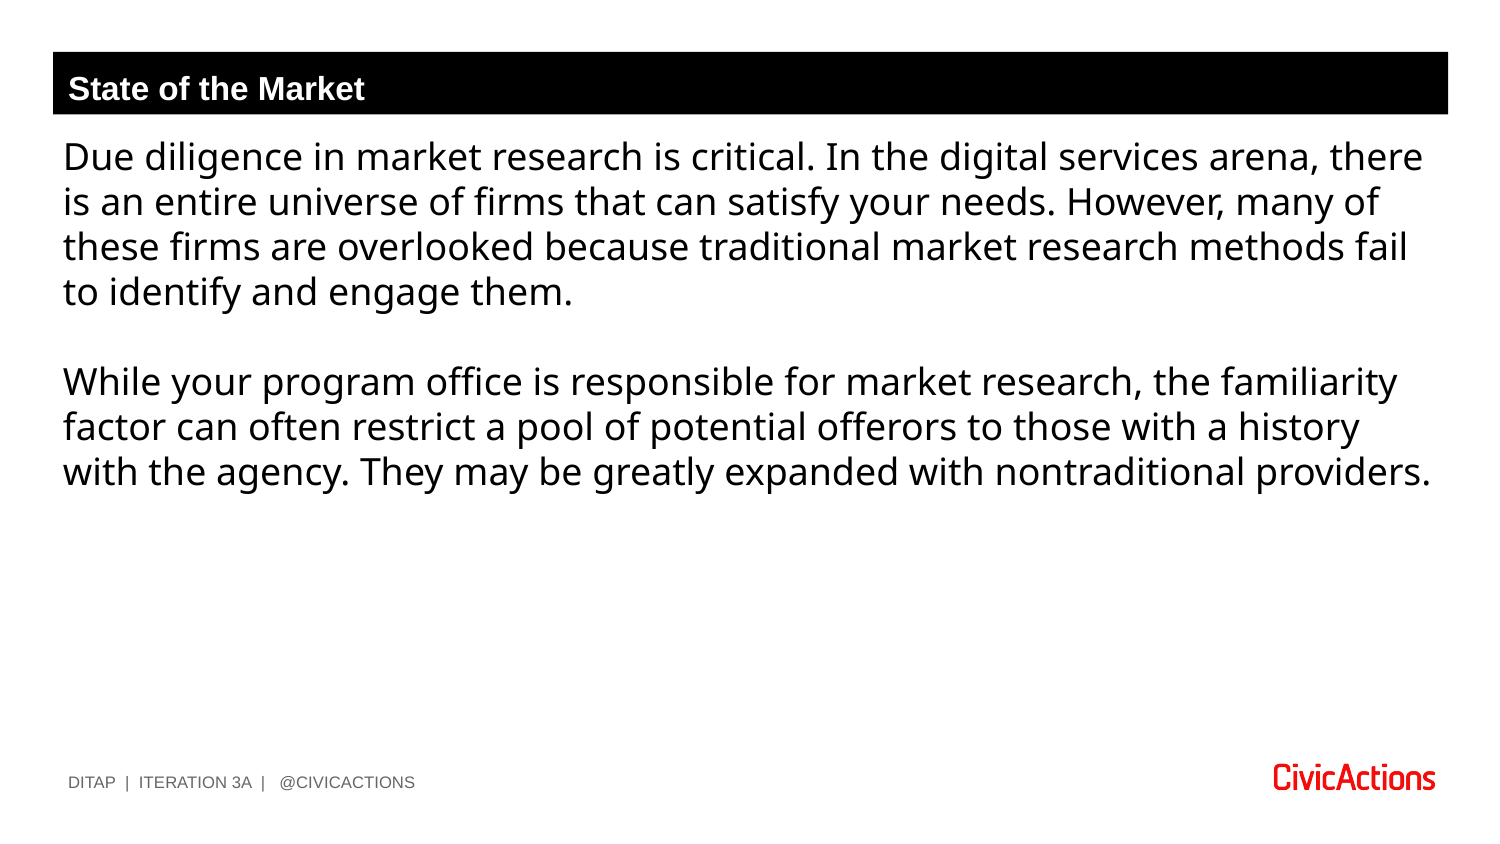

State of the Market
# Due diligence in market research is critical. In the digital services arena, there is an entire universe of firms that can satisfy your needs. However, many of these firms are overlooked because traditional market research methods fail to identify and engage them.
While your program office is responsible for market research, the familiarity factor can often restrict a pool of potential offerors to those with a history with the agency. They may be greatly expanded with nontraditional providers.